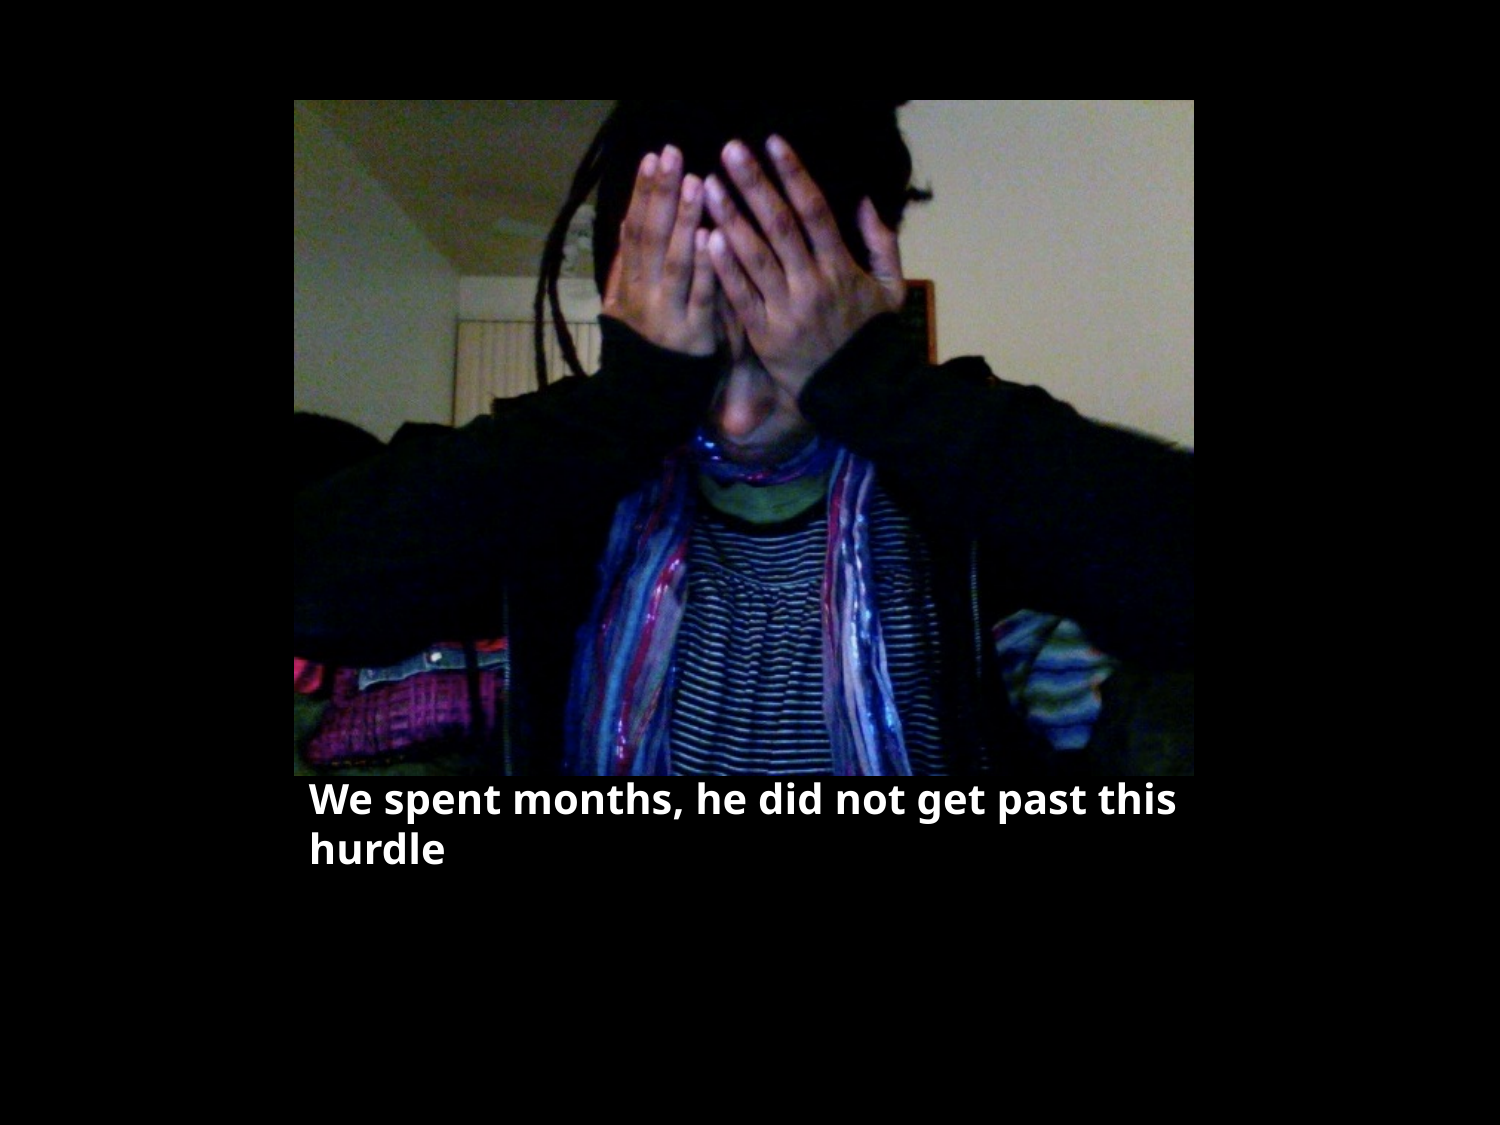

# We spent months, he did not get past this hurdle